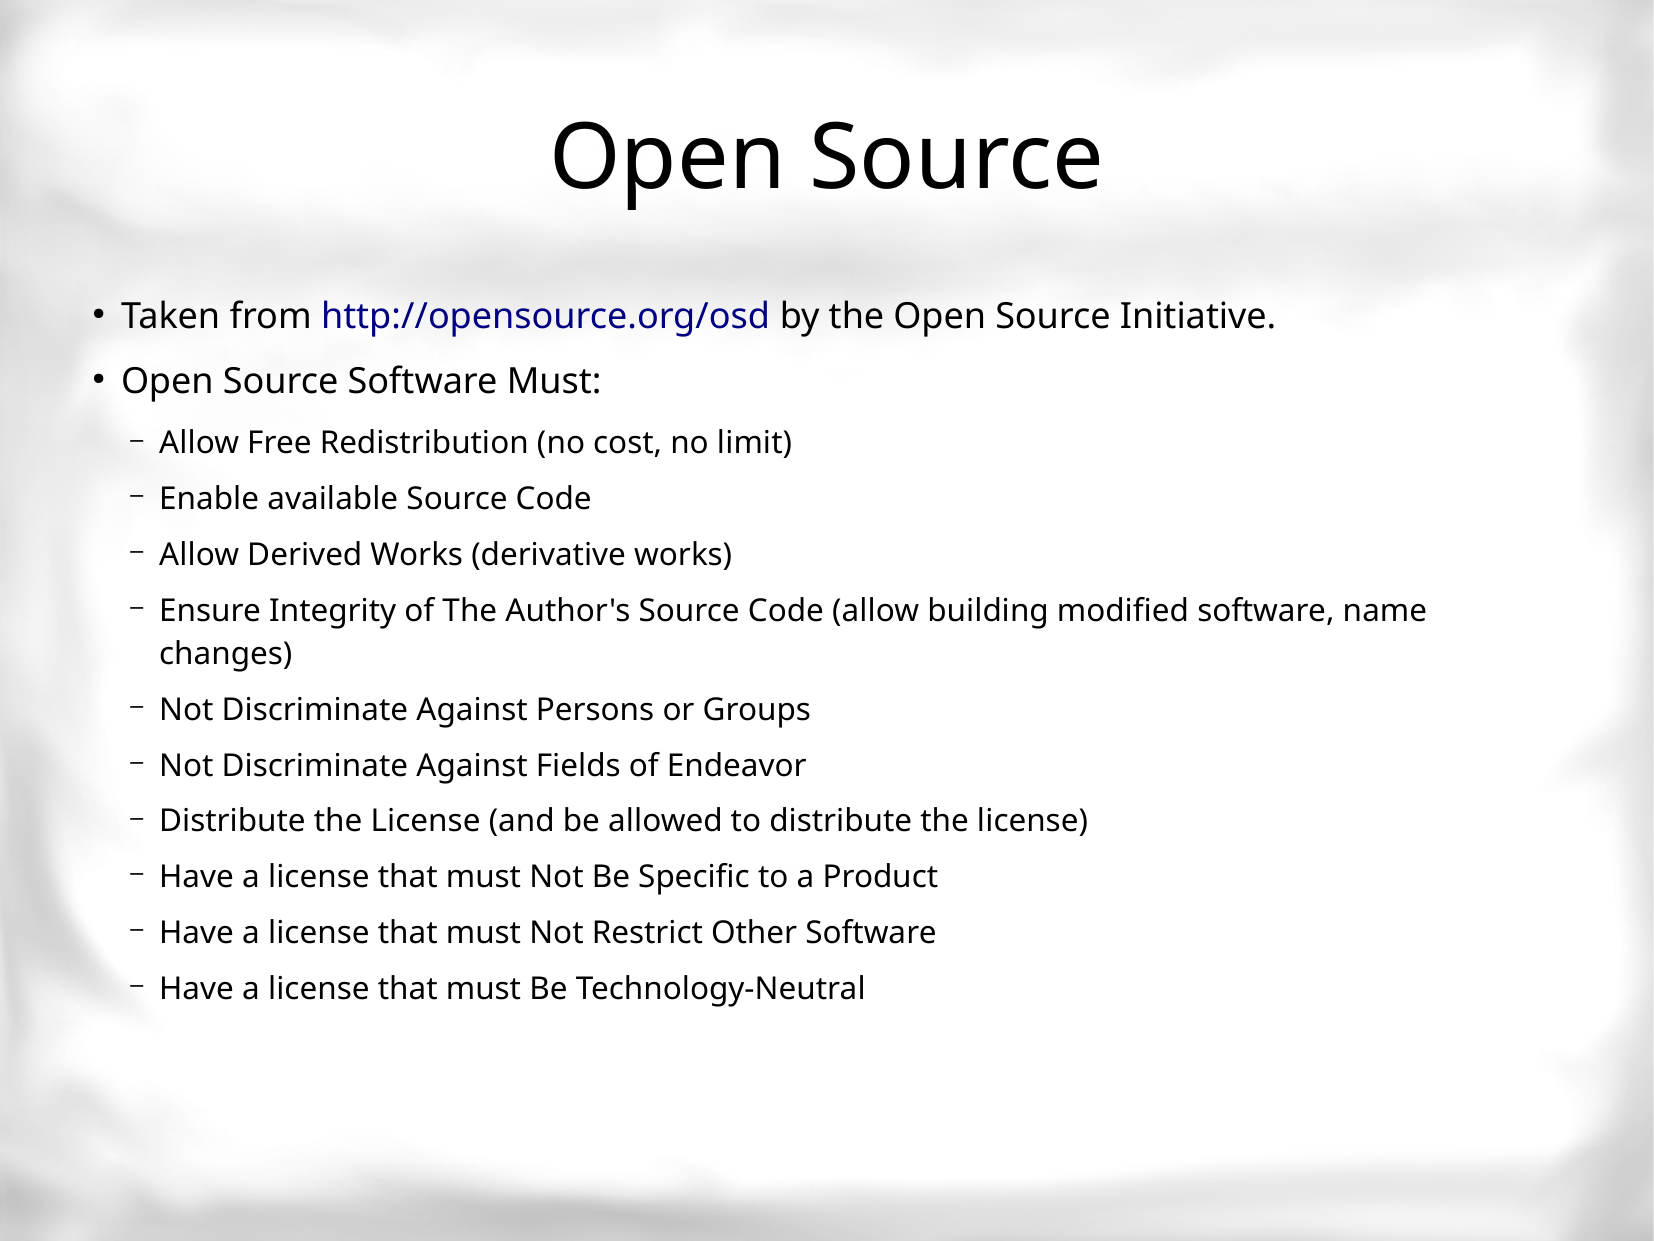

# Open Source
Taken from http://opensource.org/osd by the Open Source Initiative.
Open Source Software Must:
Allow Free Redistribution (no cost, no limit)
Enable available Source Code
Allow Derived Works (derivative works)
Ensure Integrity of The Author's Source Code (allow building modified software, name changes)
Not Discriminate Against Persons or Groups
Not Discriminate Against Fields of Endeavor
Distribute the License (and be allowed to distribute the license)
Have a license that must Not Be Specific to a Product
Have a license that must Not Restrict Other Software
Have a license that must Be Technology-Neutral